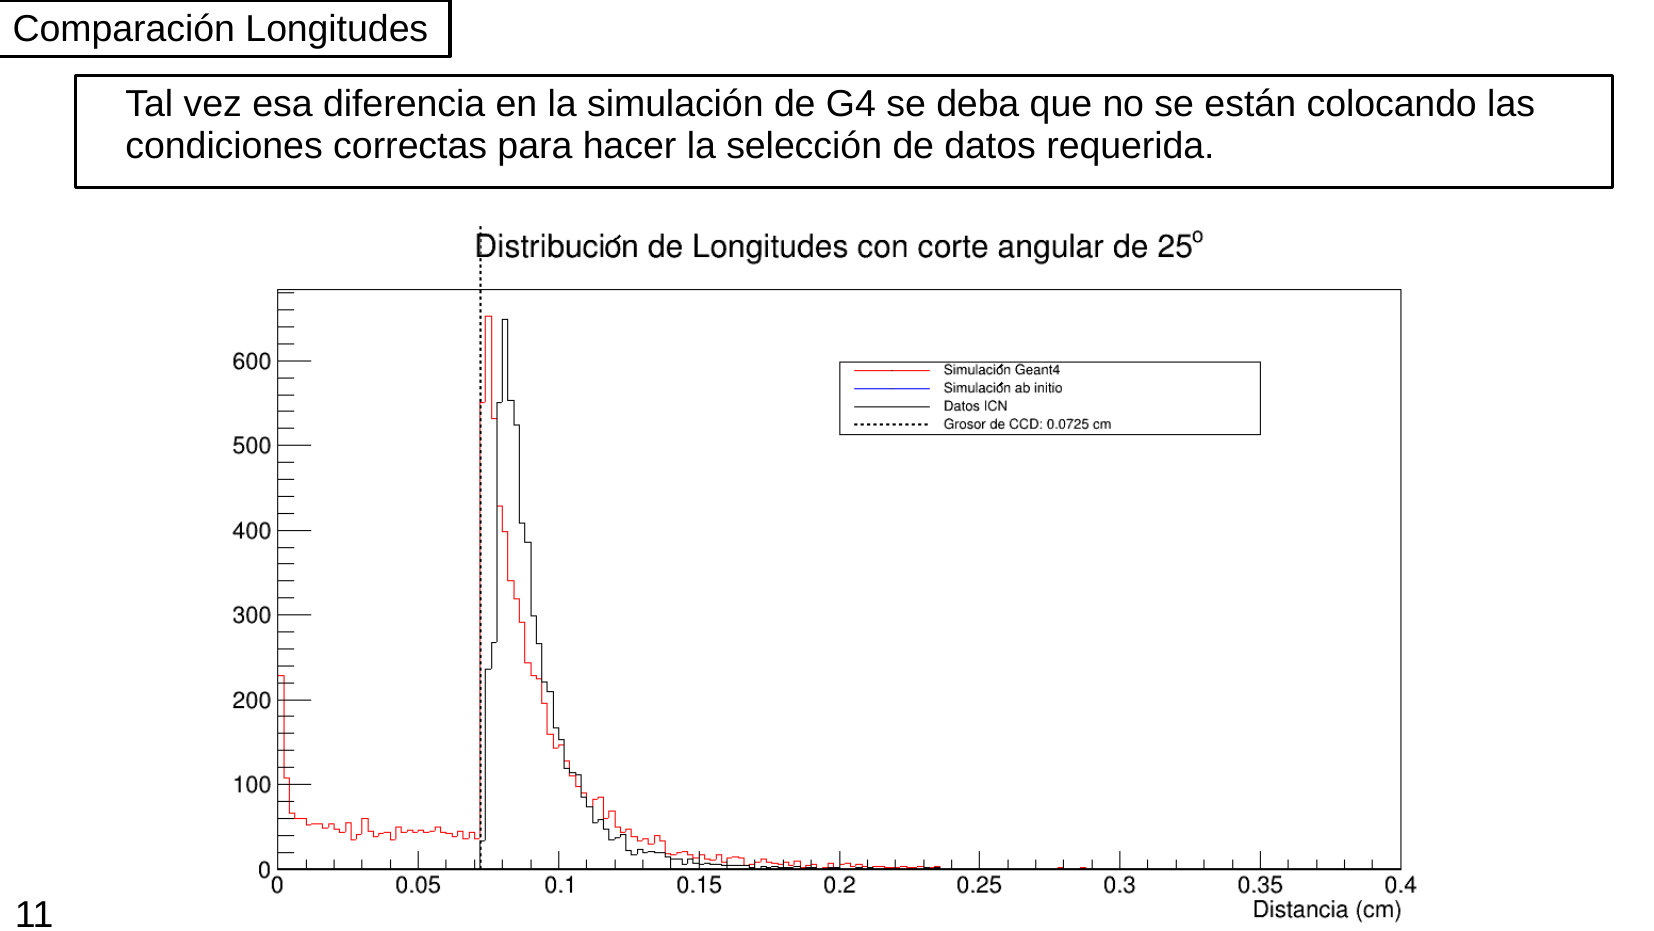

Comparación Longitudes
Tal vez esa diferencia en la simulación de G4 se deba que no se están colocando las condiciones correctas para hacer la selección de datos requerida.